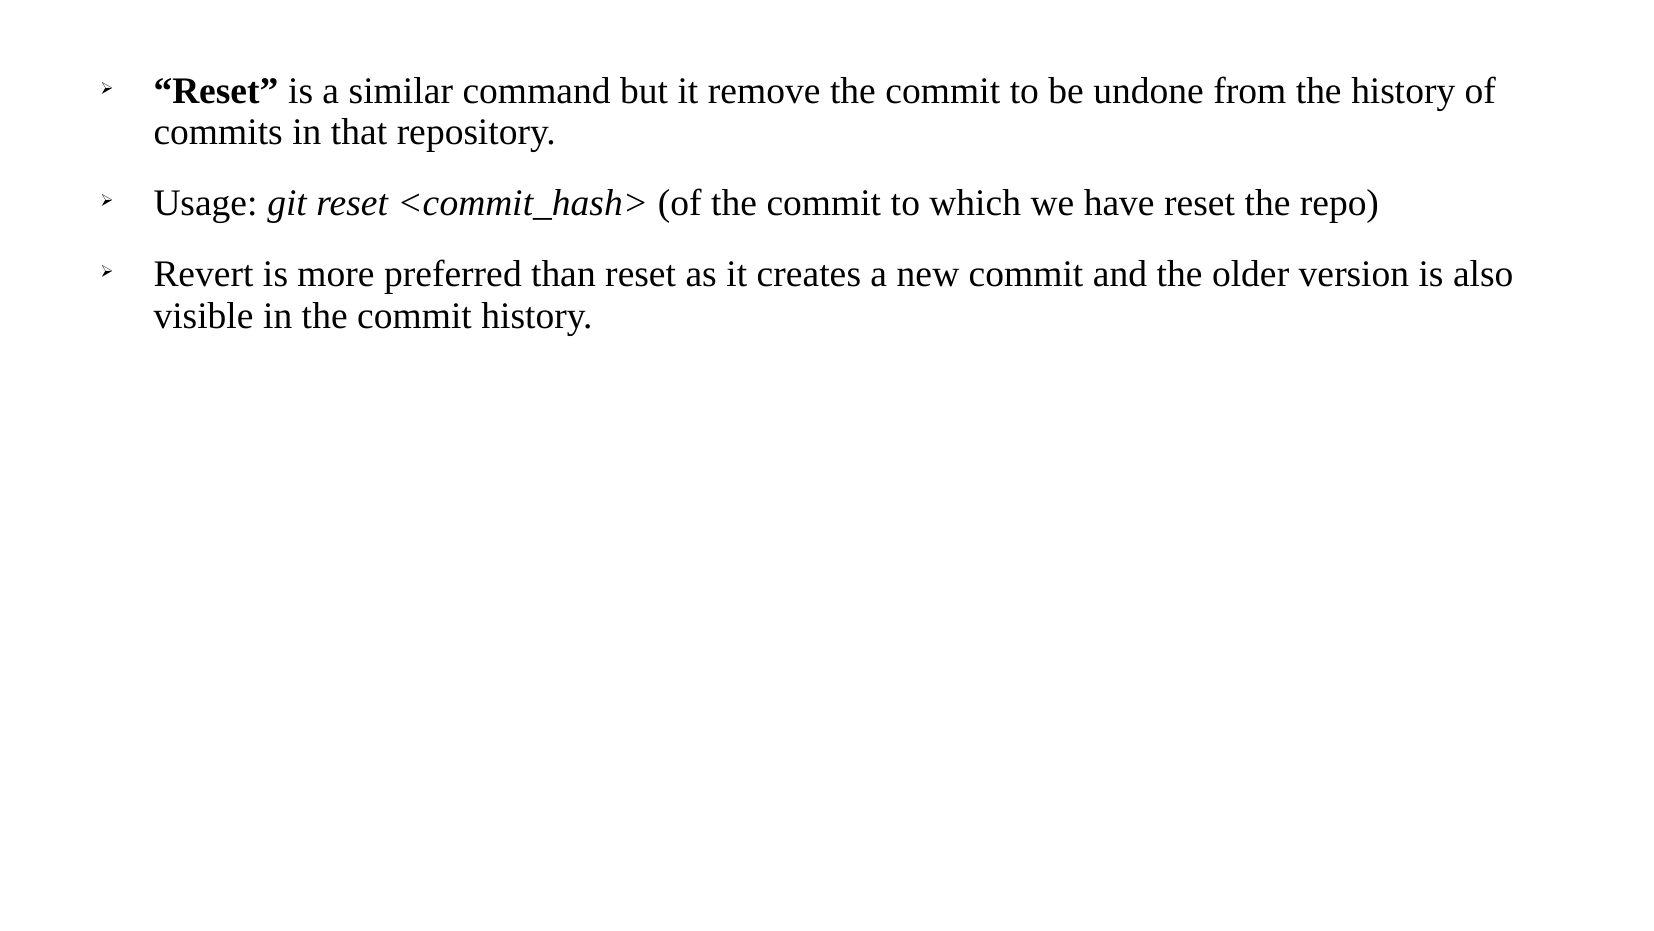

# “Reset” is a similar command but it remove the commit to be undone from the history of commits in that repository.
Usage: git reset <commit_hash> (of the commit to which we have reset the repo)
Revert is more preferred than reset as it creates a new commit and the older version is also visible in the commit history.